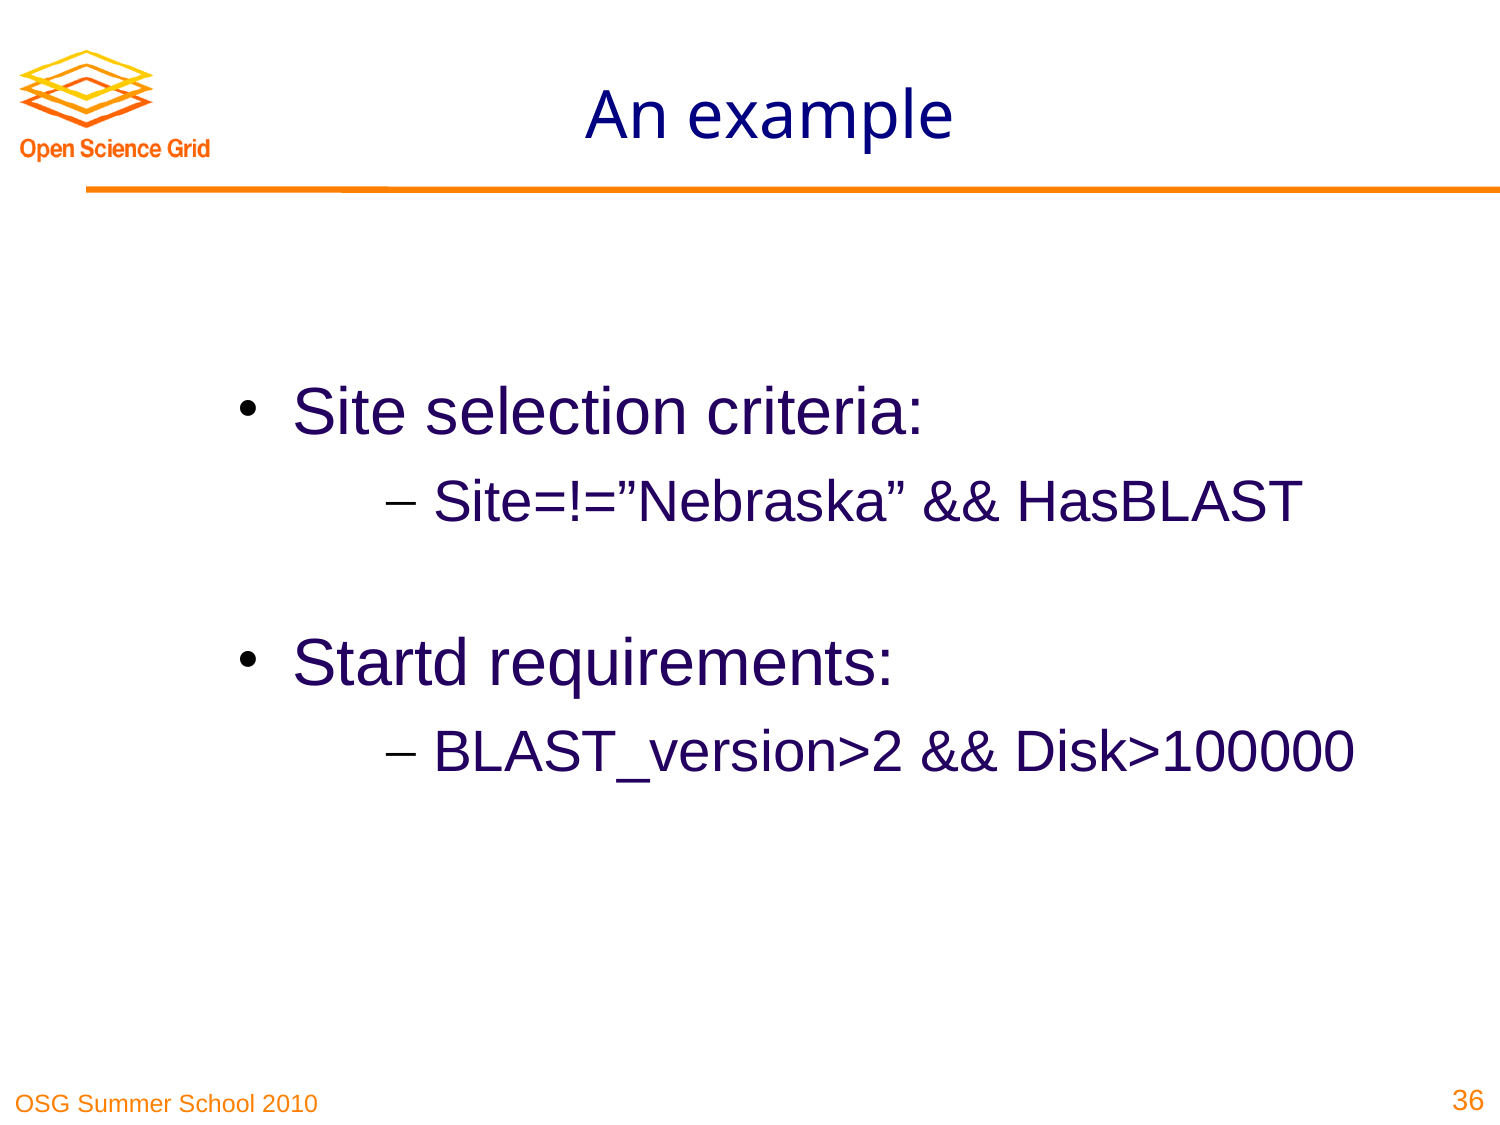

# An example
Site selection criteria:
Site=!=”Nebraska” && HasBLAST
Startd requirements:
BLAST_version>2 && Disk>100000
36